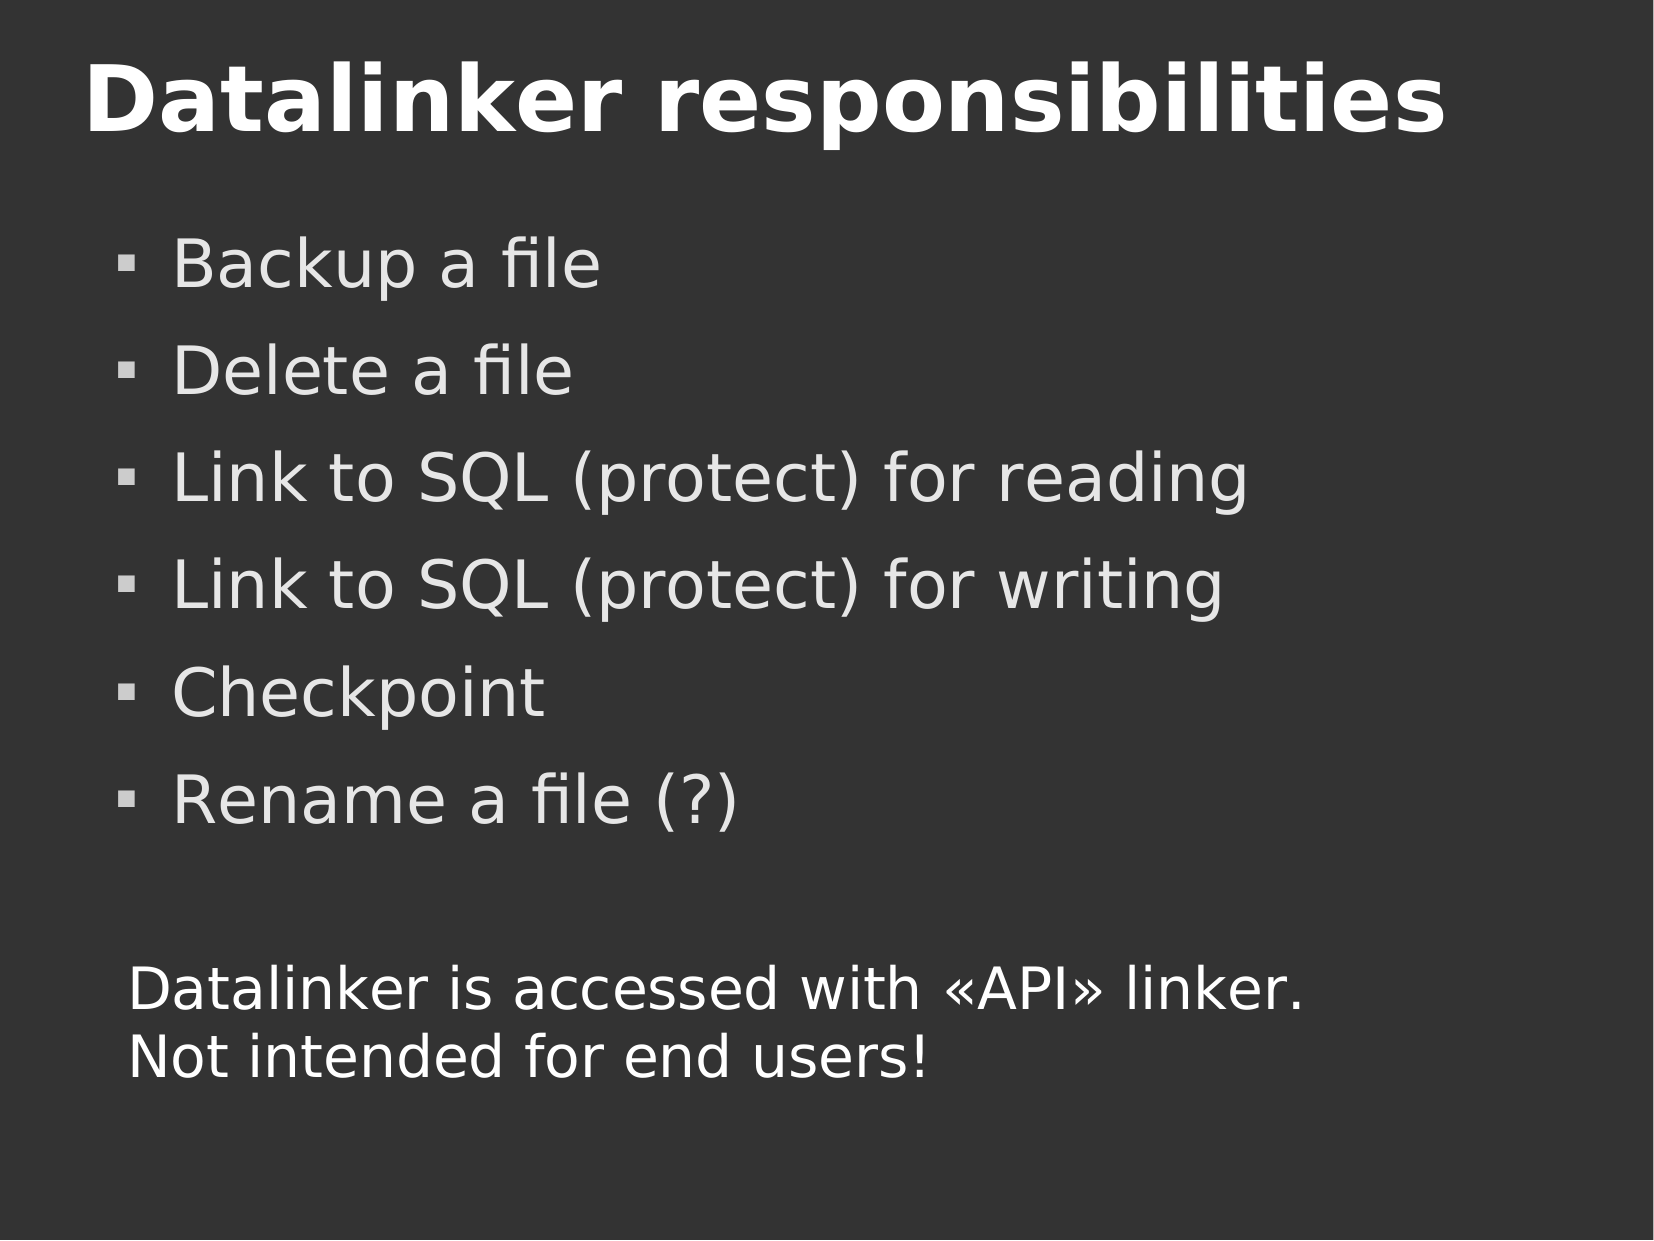

# Datalinker responsibilities
Backup a file
Delete a file
Link to SQL (protect) for reading
Link to SQL (protect) for writing
Checkpoint
Rename a file (?)
Datalinker is accessed with «API» linker.
Not intended for end users!